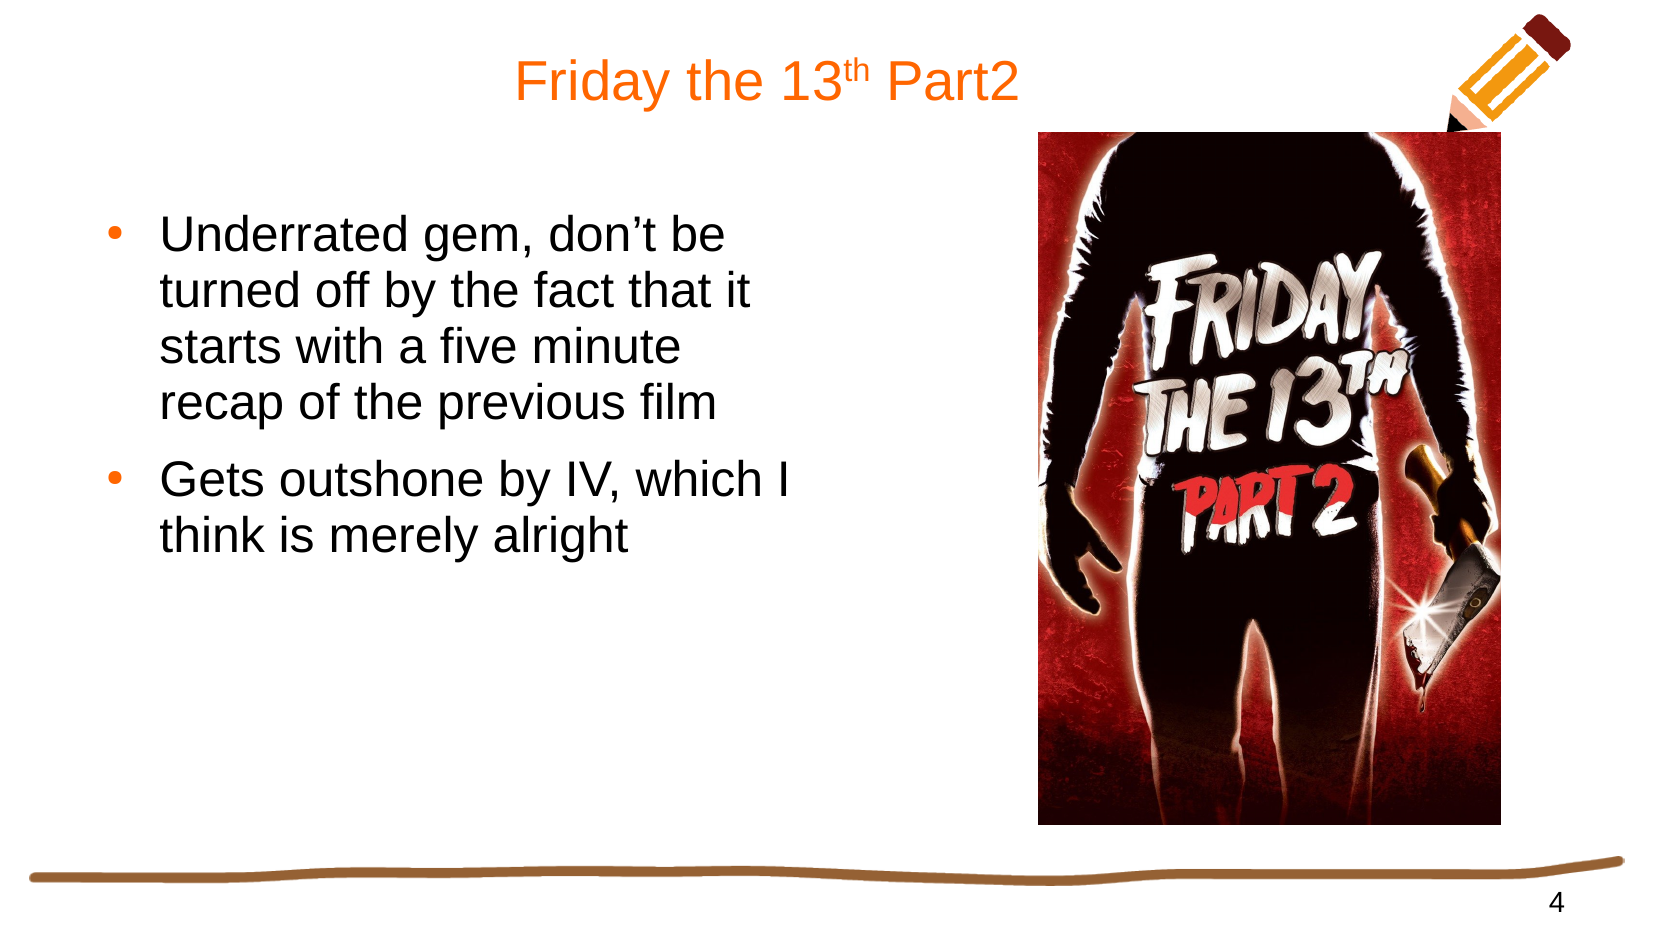

# Friday the 13th Part2
Underrated gem, don’t be turned off by the fact that it starts with a five minute recap of the previous film
Gets outshone by IV, which I think is merely alright
4